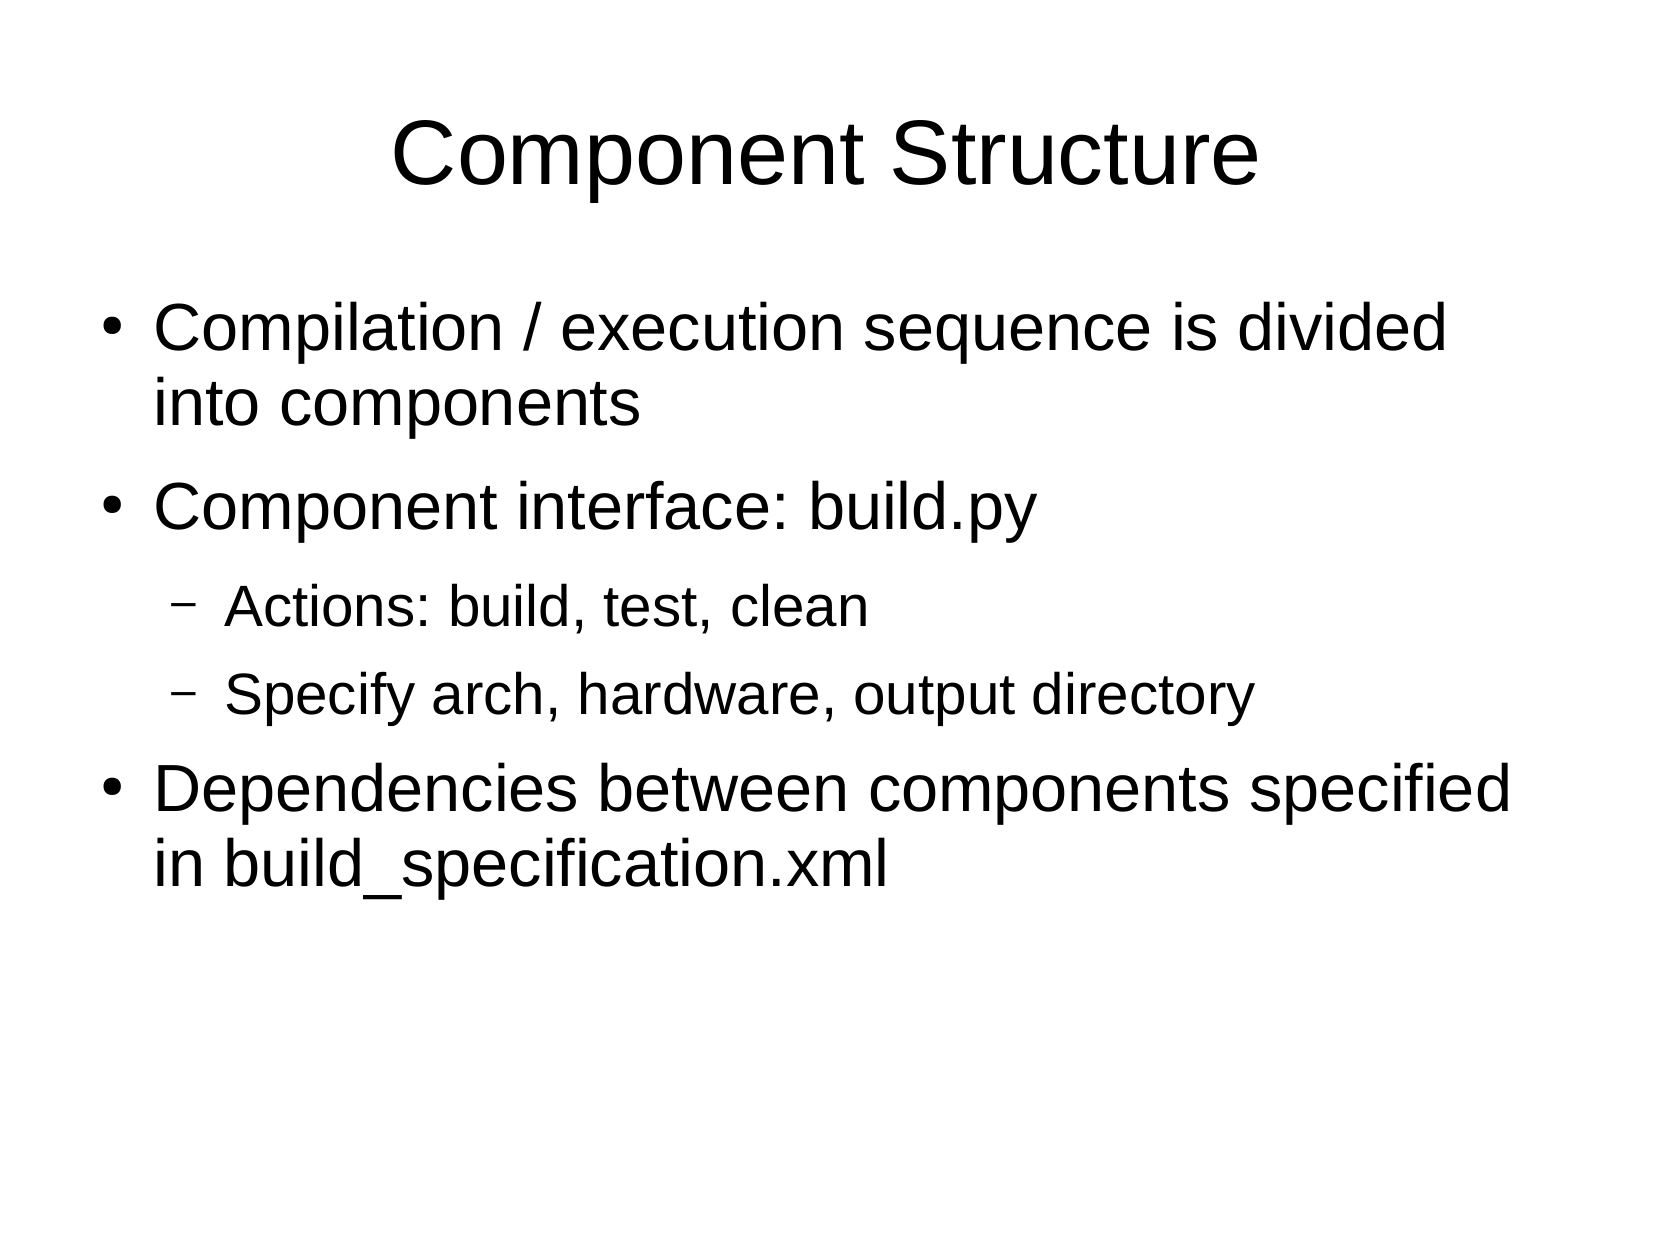

# Component Structure
Compilation / execution sequence is divided into components
Component interface: build.py
Actions: build, test, clean
Specify arch, hardware, output directory
Dependencies between components specified in build_specification.xml